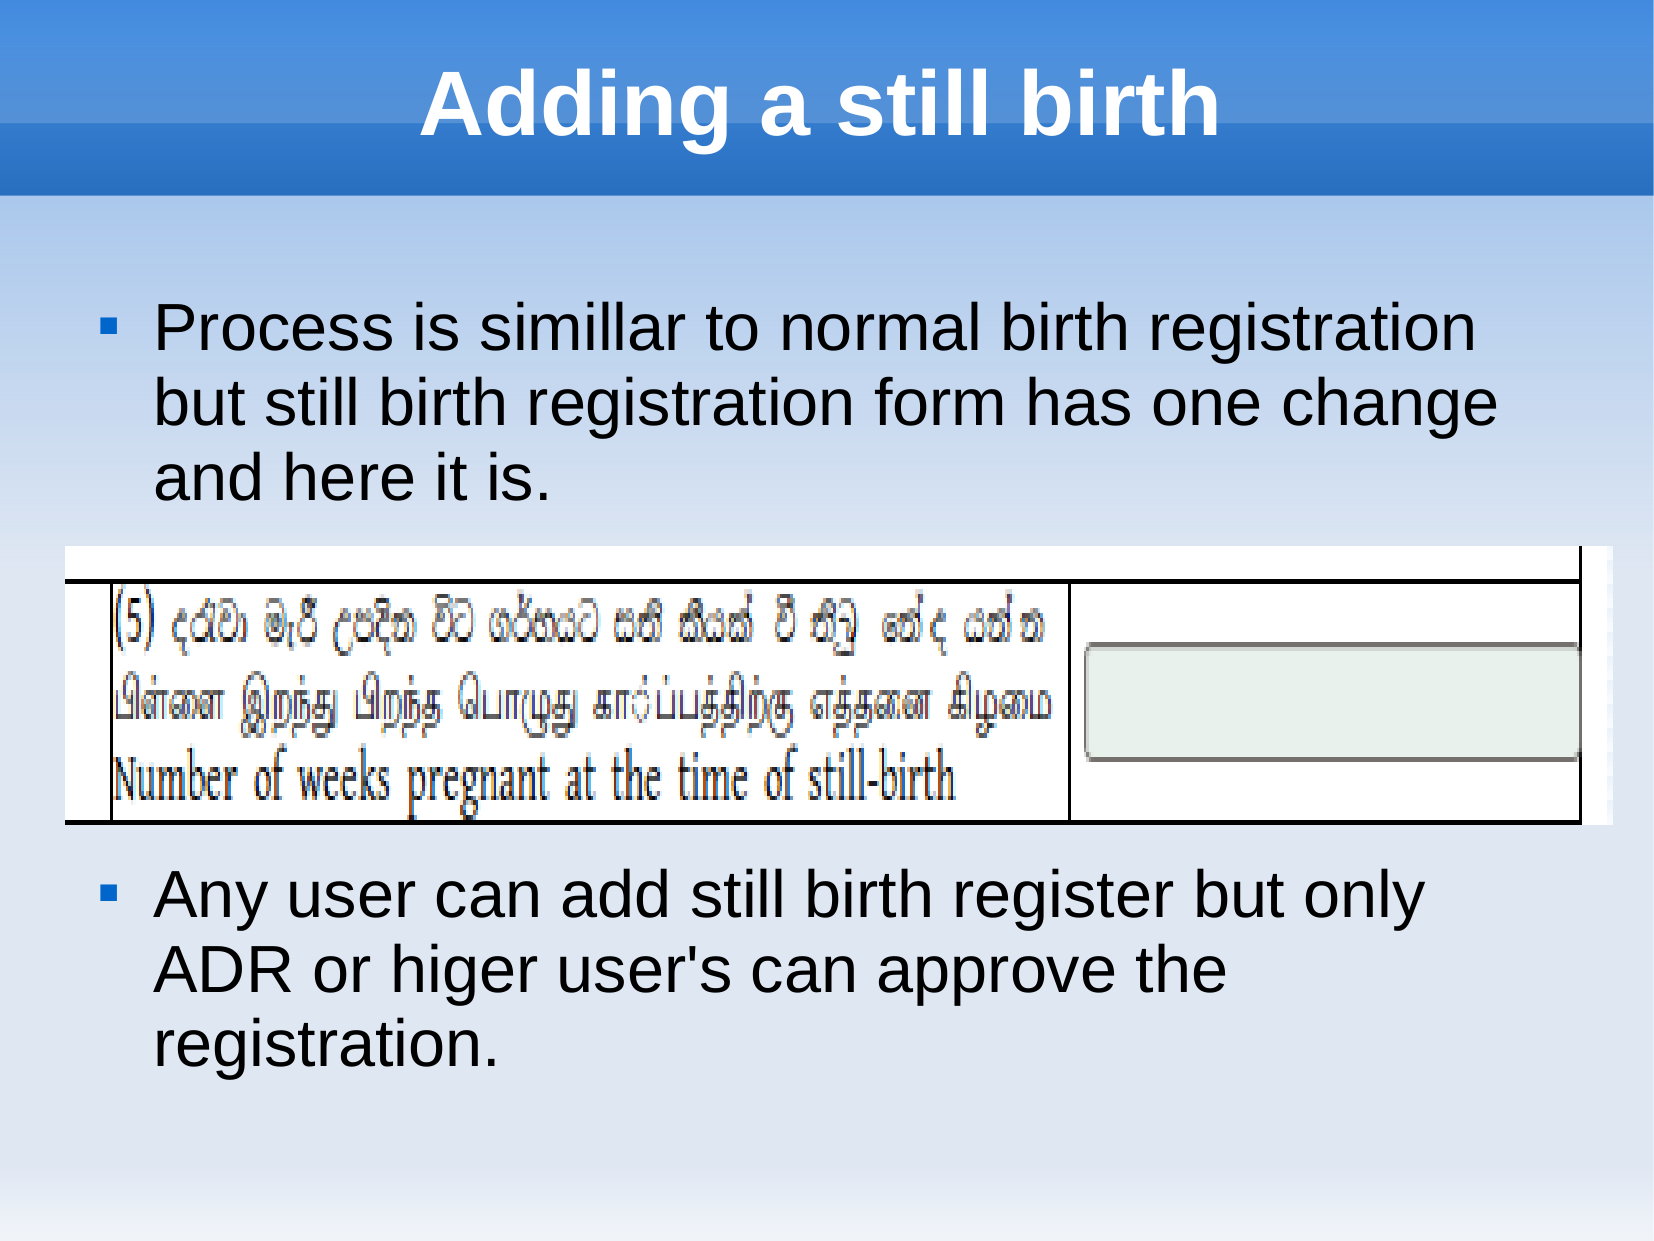

# Adding a still birth
Process is simillar to normal birth registration but still birth registration form has one change and here it is.
Any user can add still birth register but only ADR or higer user's can approve the registration.